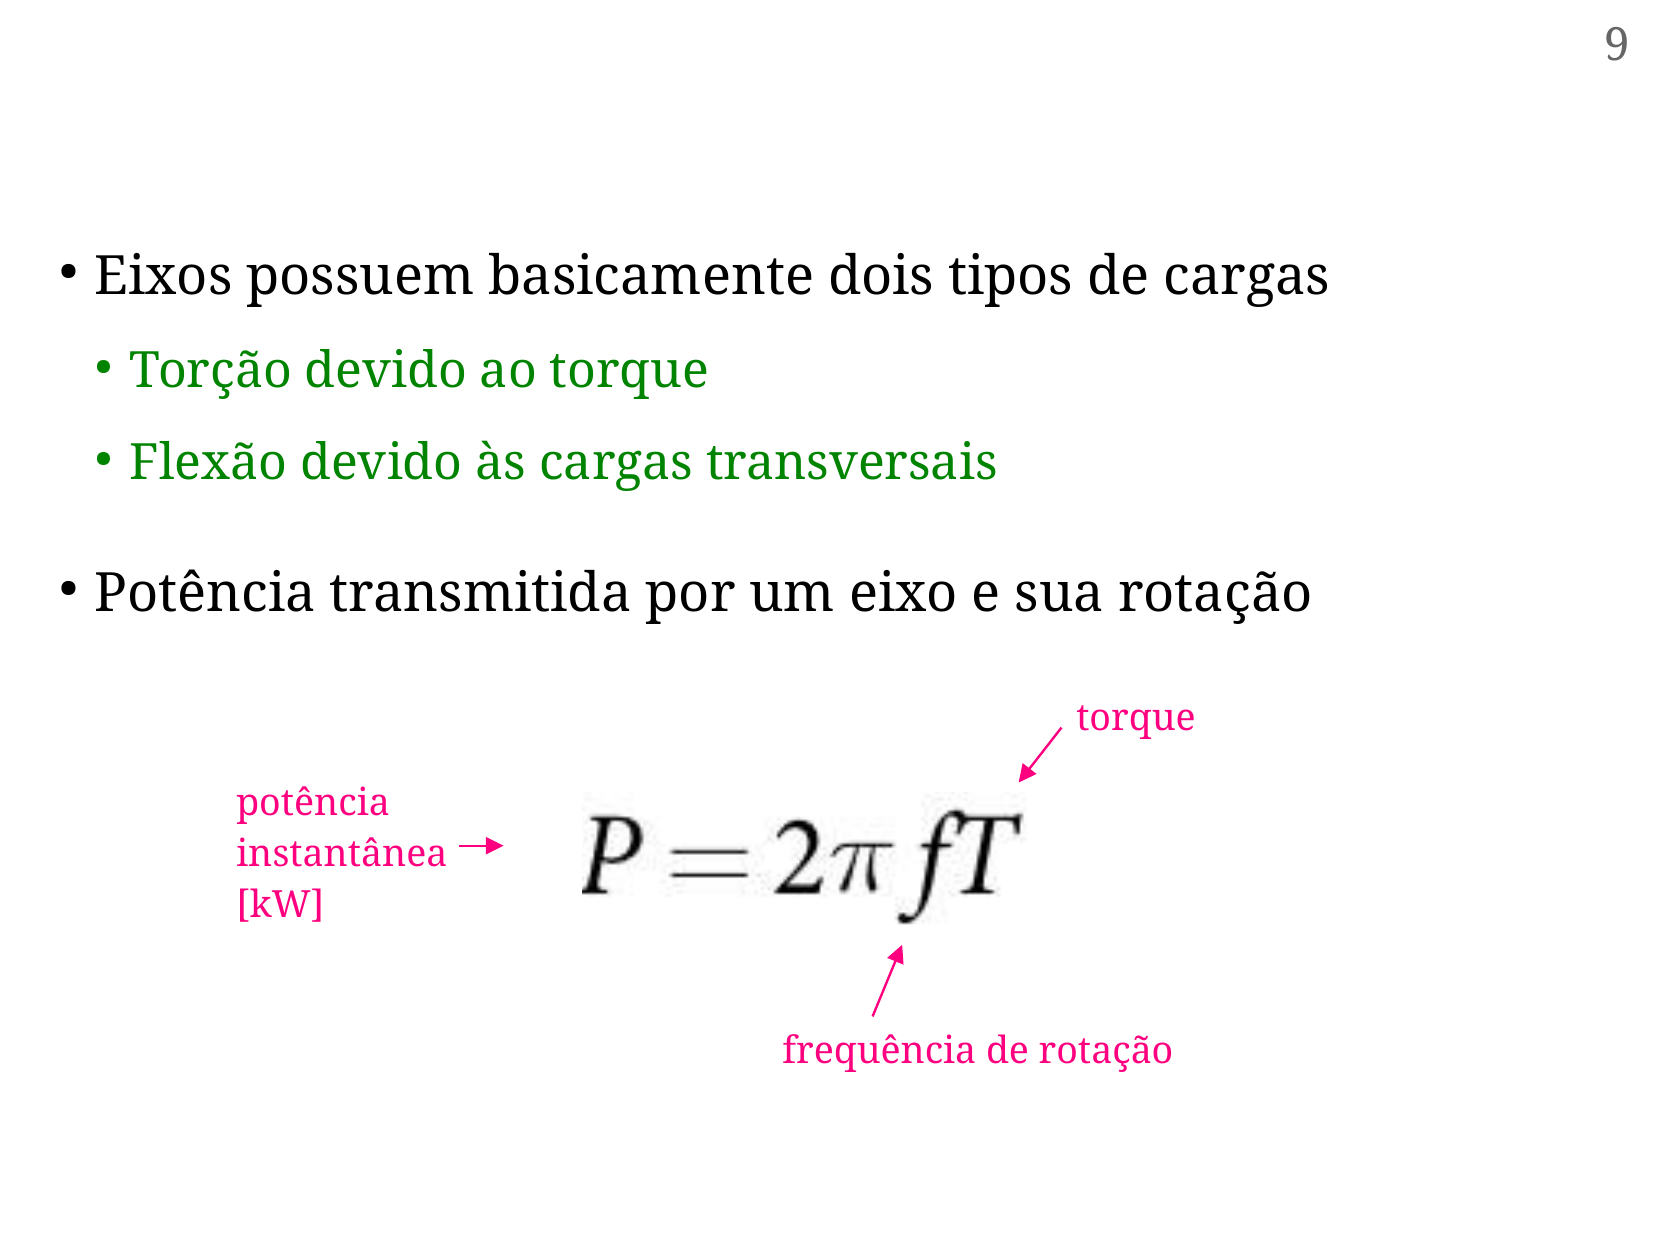

9
#
Eixos possuem basicamente dois tipos de cargas
Torção devido ao torque
Flexão devido às cargas transversais
Potência transmitida por um eixo e sua rotação
torque
potência instantânea [kW]
frequência de rotação